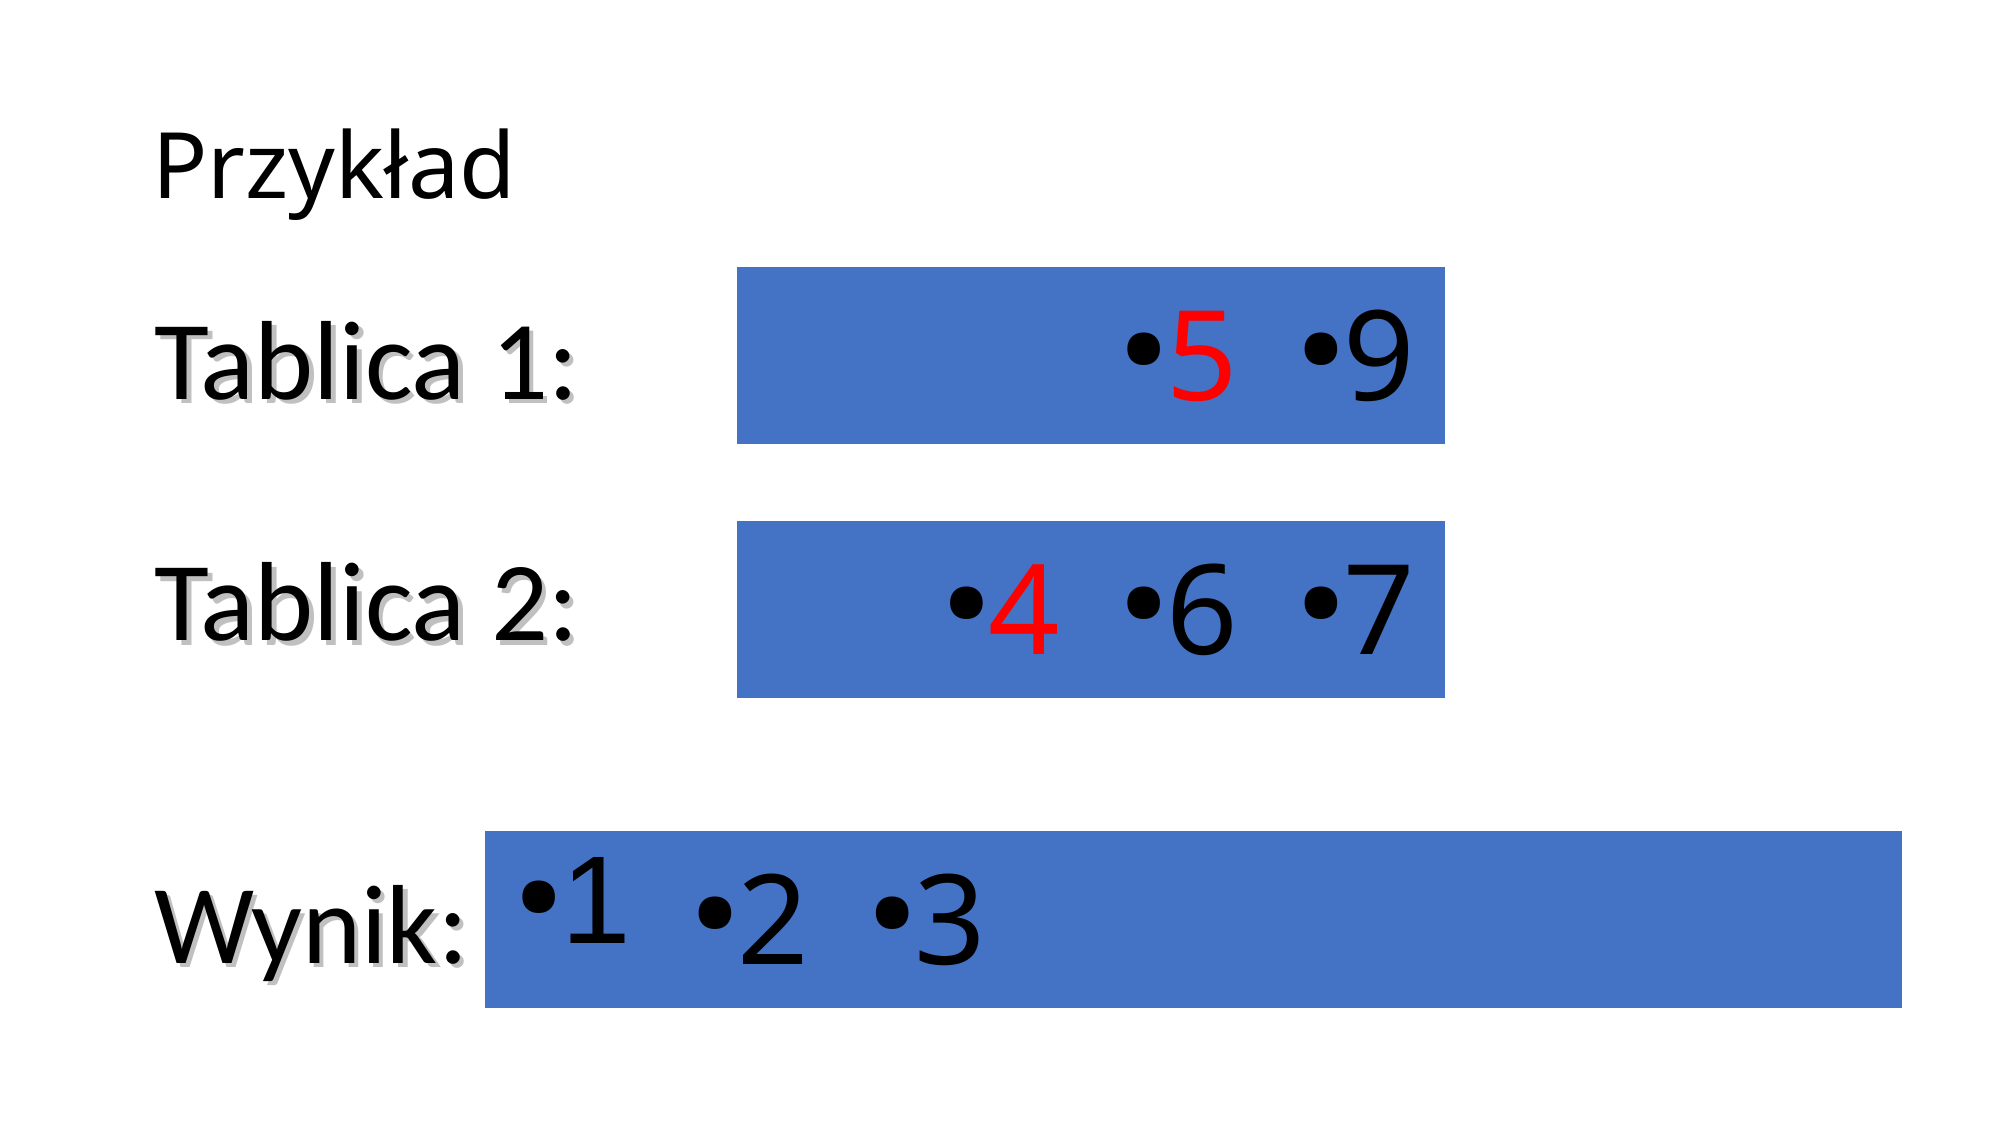

# Przykład
| | | 5 | 9 |
| --- | --- | --- | --- |
Tablica 1:
Tablica 2:
| | 4 | 6 | 7 |
| --- | --- | --- | --- |
| 1 | 2 | 3 | | | | | |
| --- | --- | --- | --- | --- | --- | --- | --- |
Wynik: